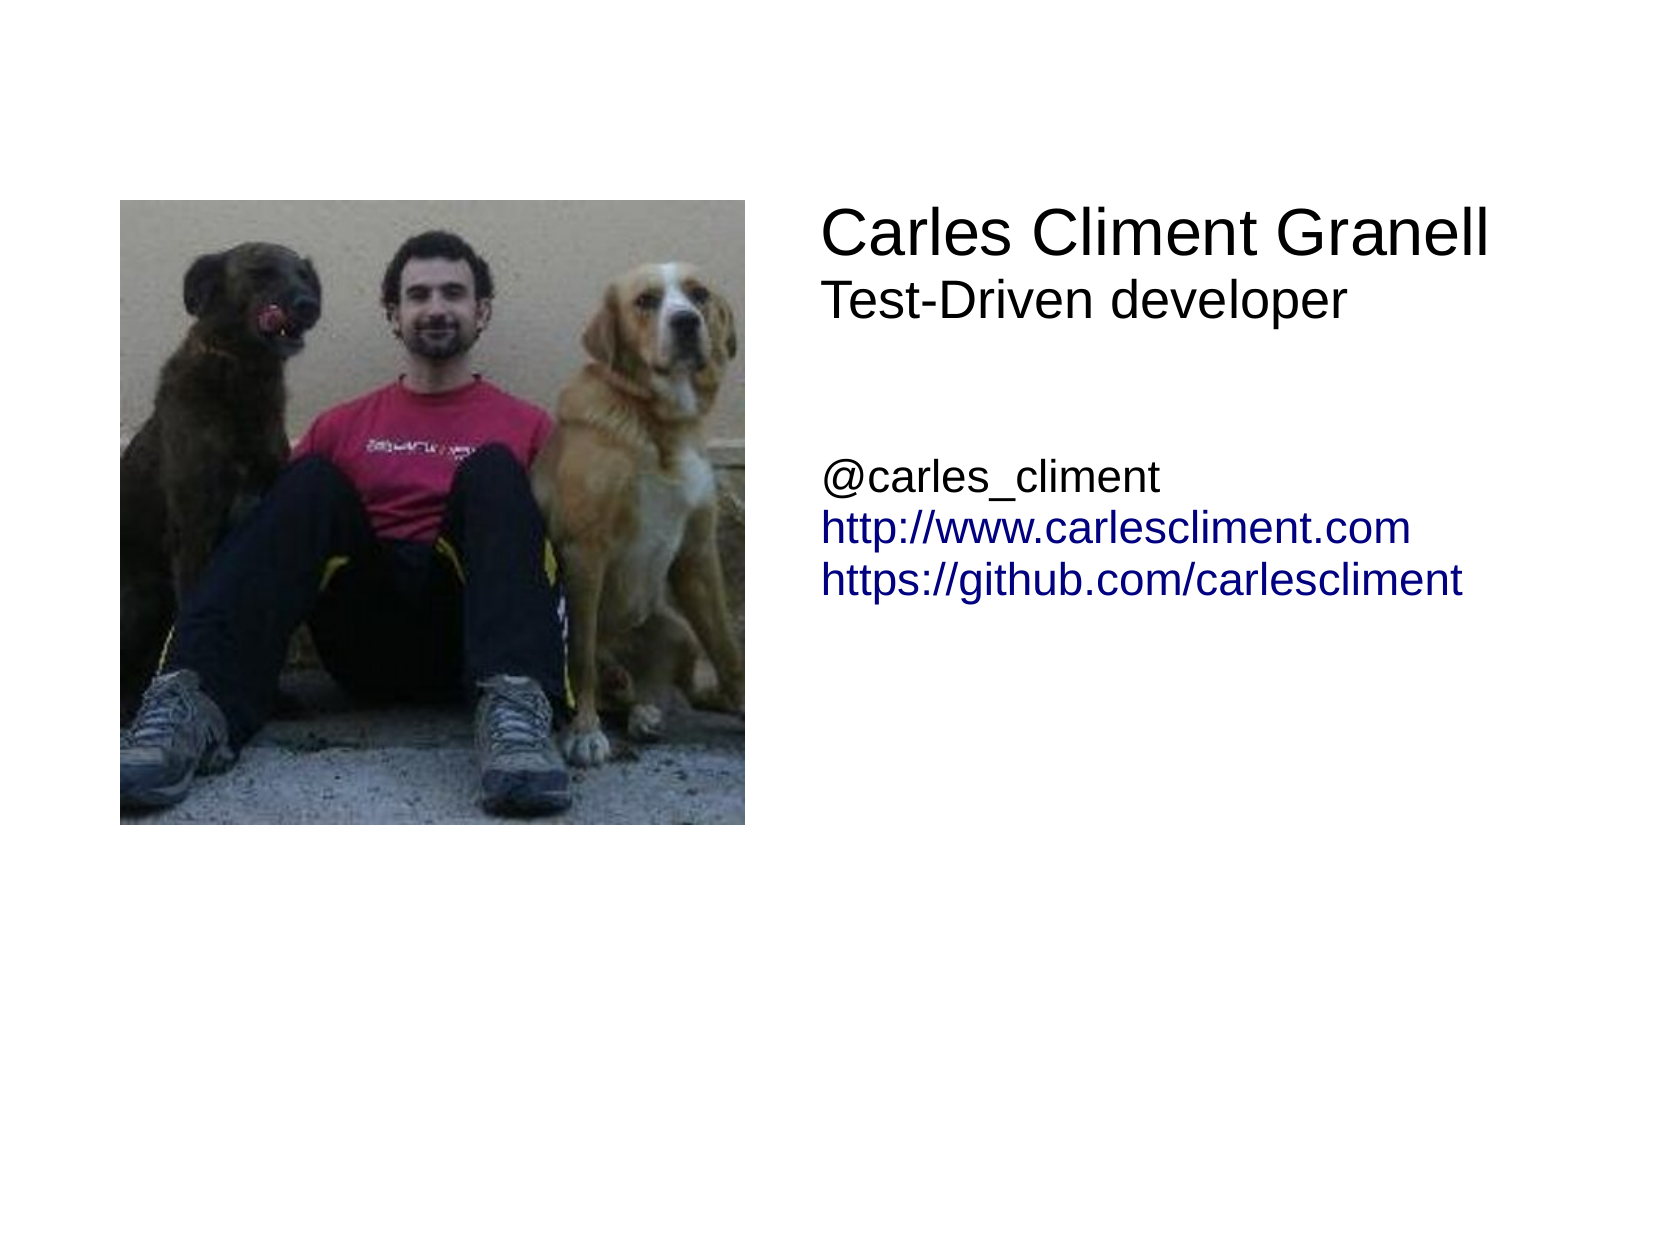

# Carles Climent Granell Test-Driven developer @carles_climent http://www.carlescliment.com https://github.com/carlescliment